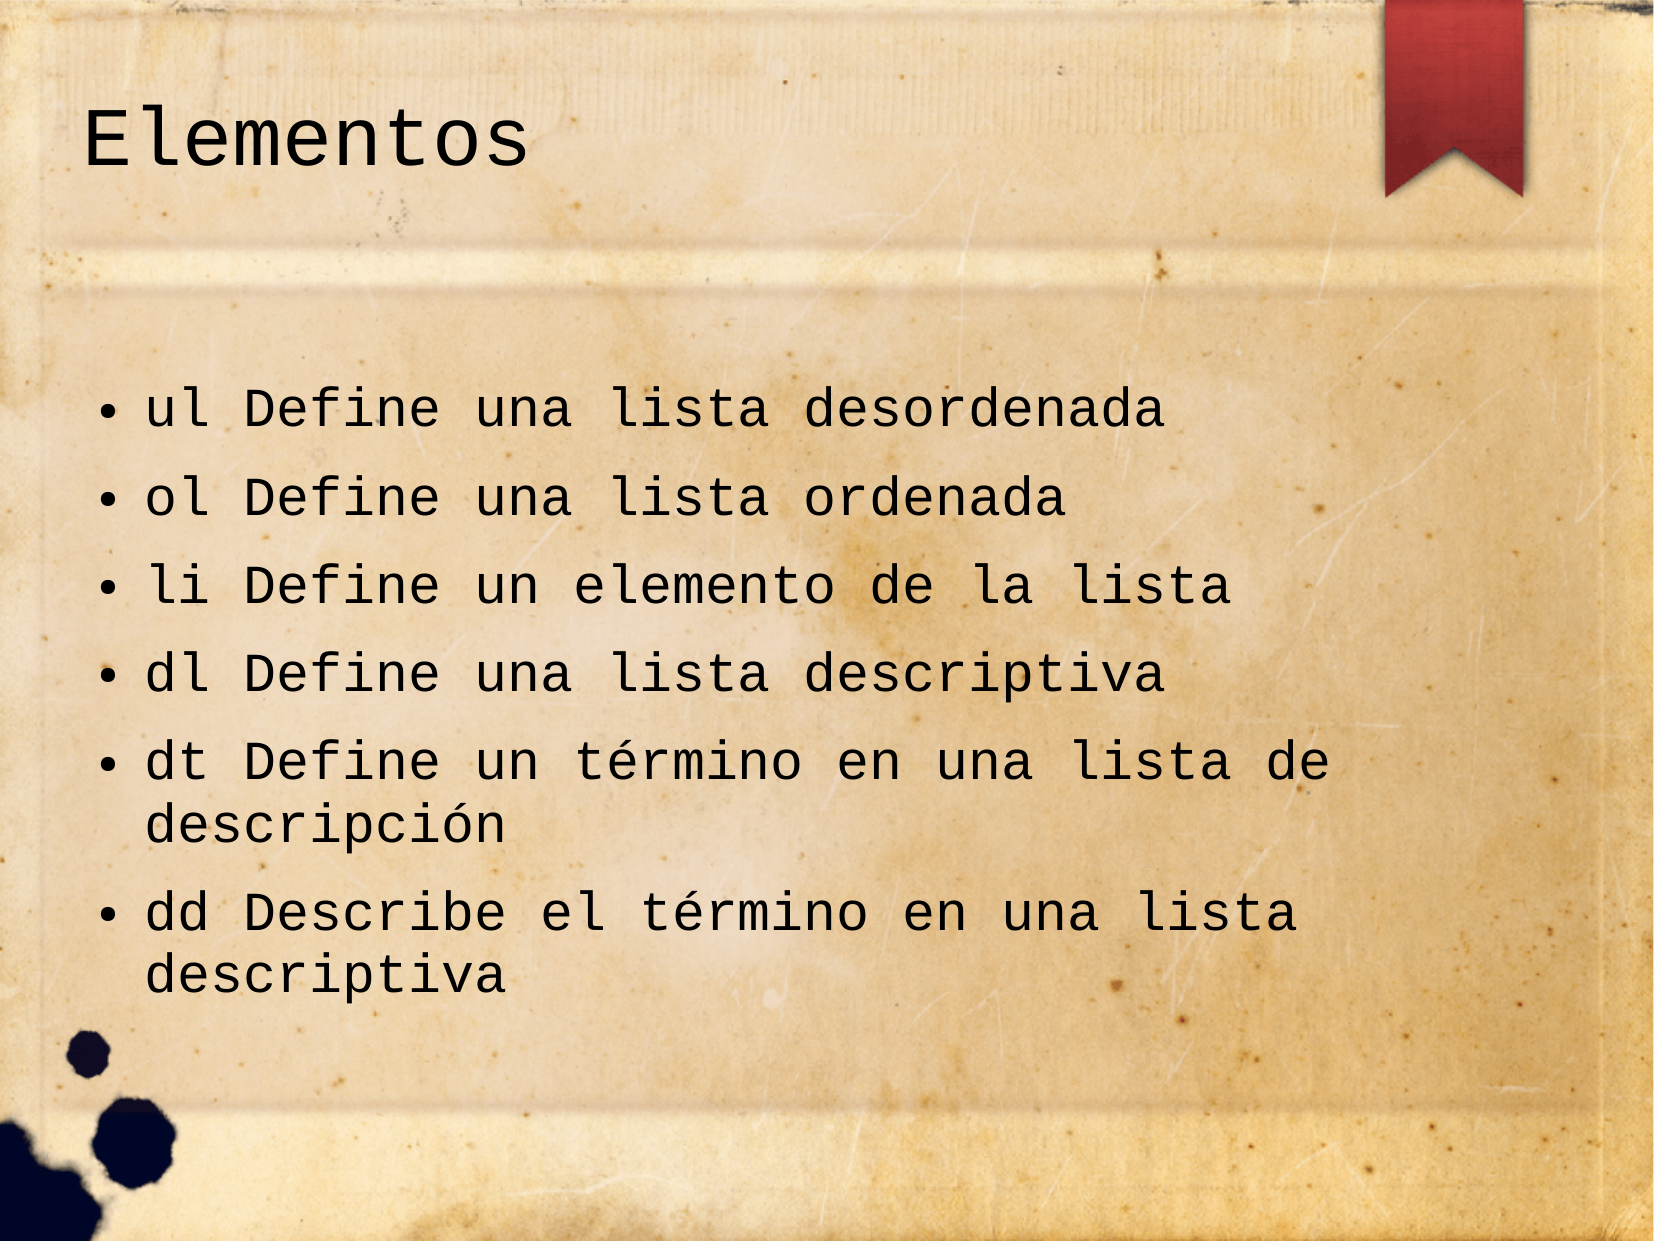

# Elementos
ul Define una lista desordenada
ol Define una lista ordenada
li Define un elemento de la lista
dl Define una lista descriptiva
dt Define un término en una lista de descripción
dd Describe el término en una lista descriptiva